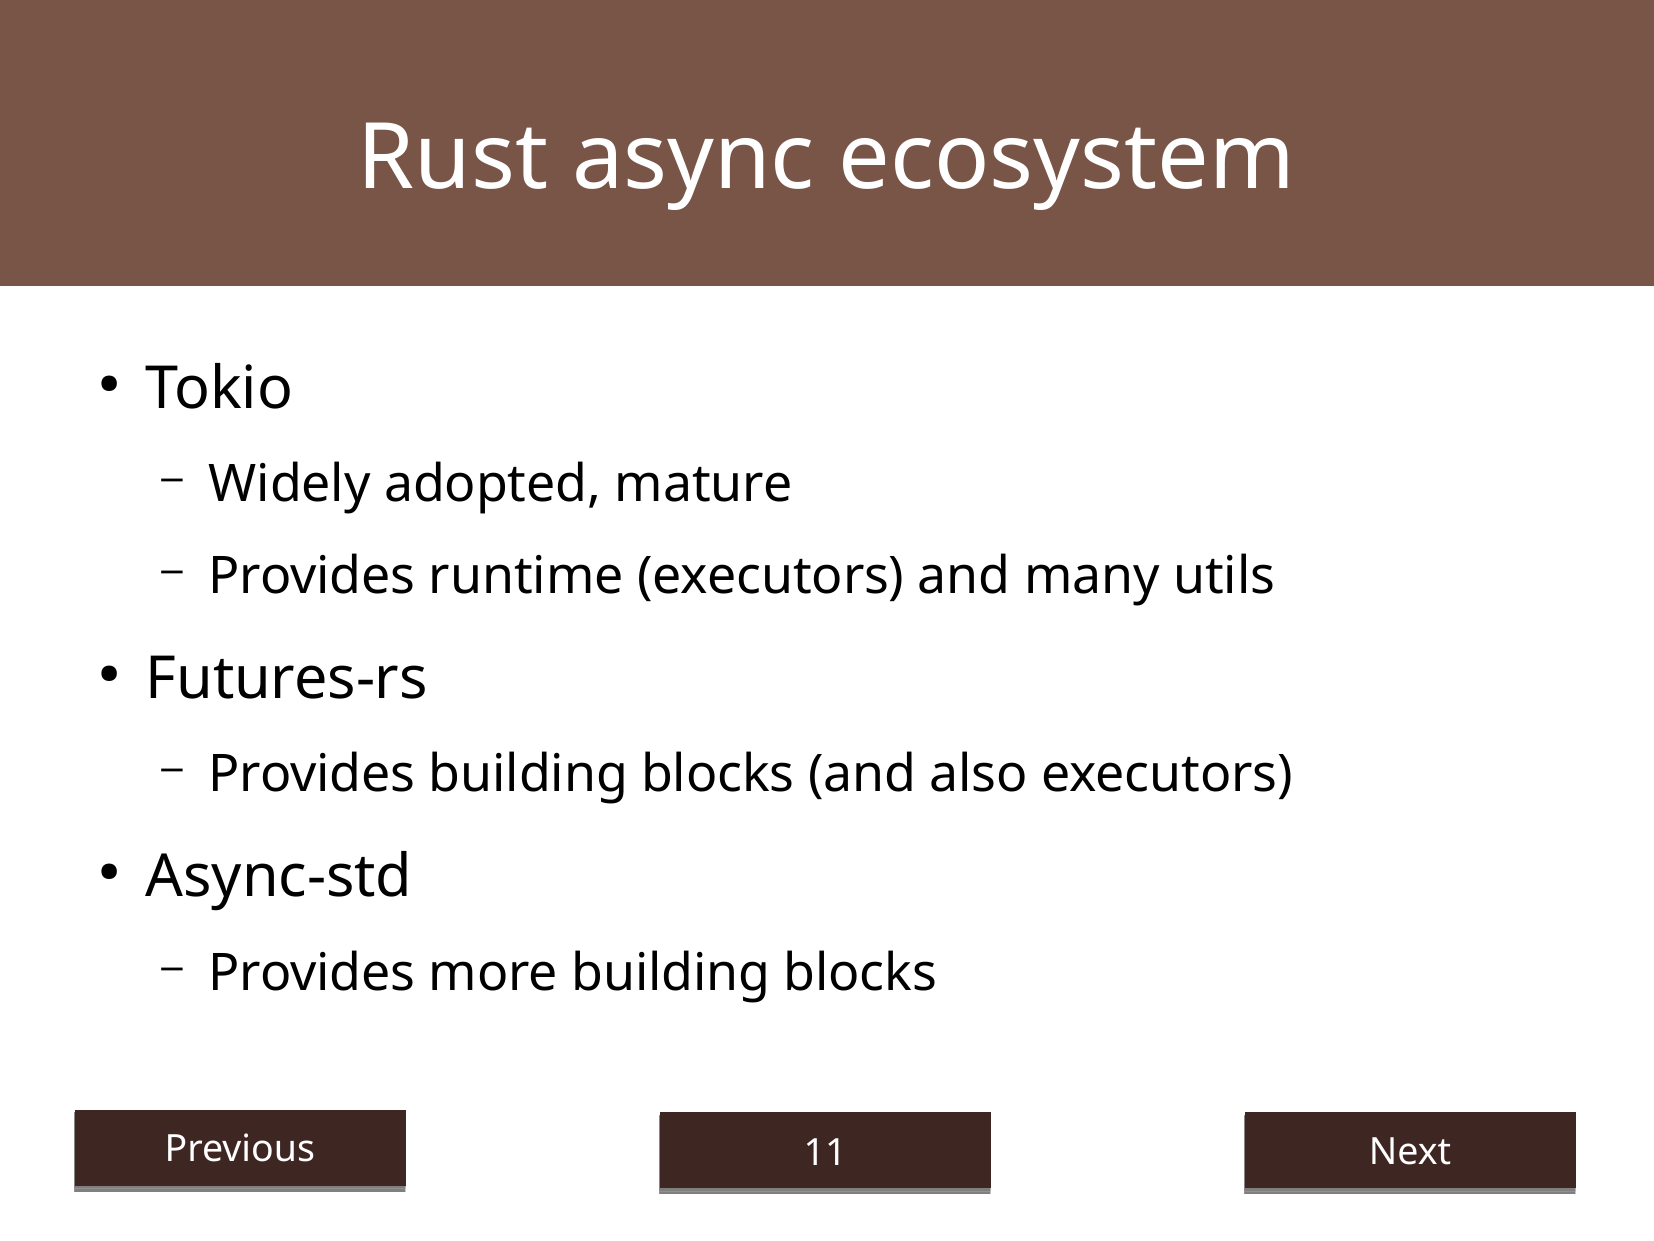

# Rust async ecosystem
Tokio
Widely adopted, mature
Provides runtime (executors) and many utils
Futures-rs
Provides building blocks (and also executors)
Async-std
Provides more building blocks
Previous
Next